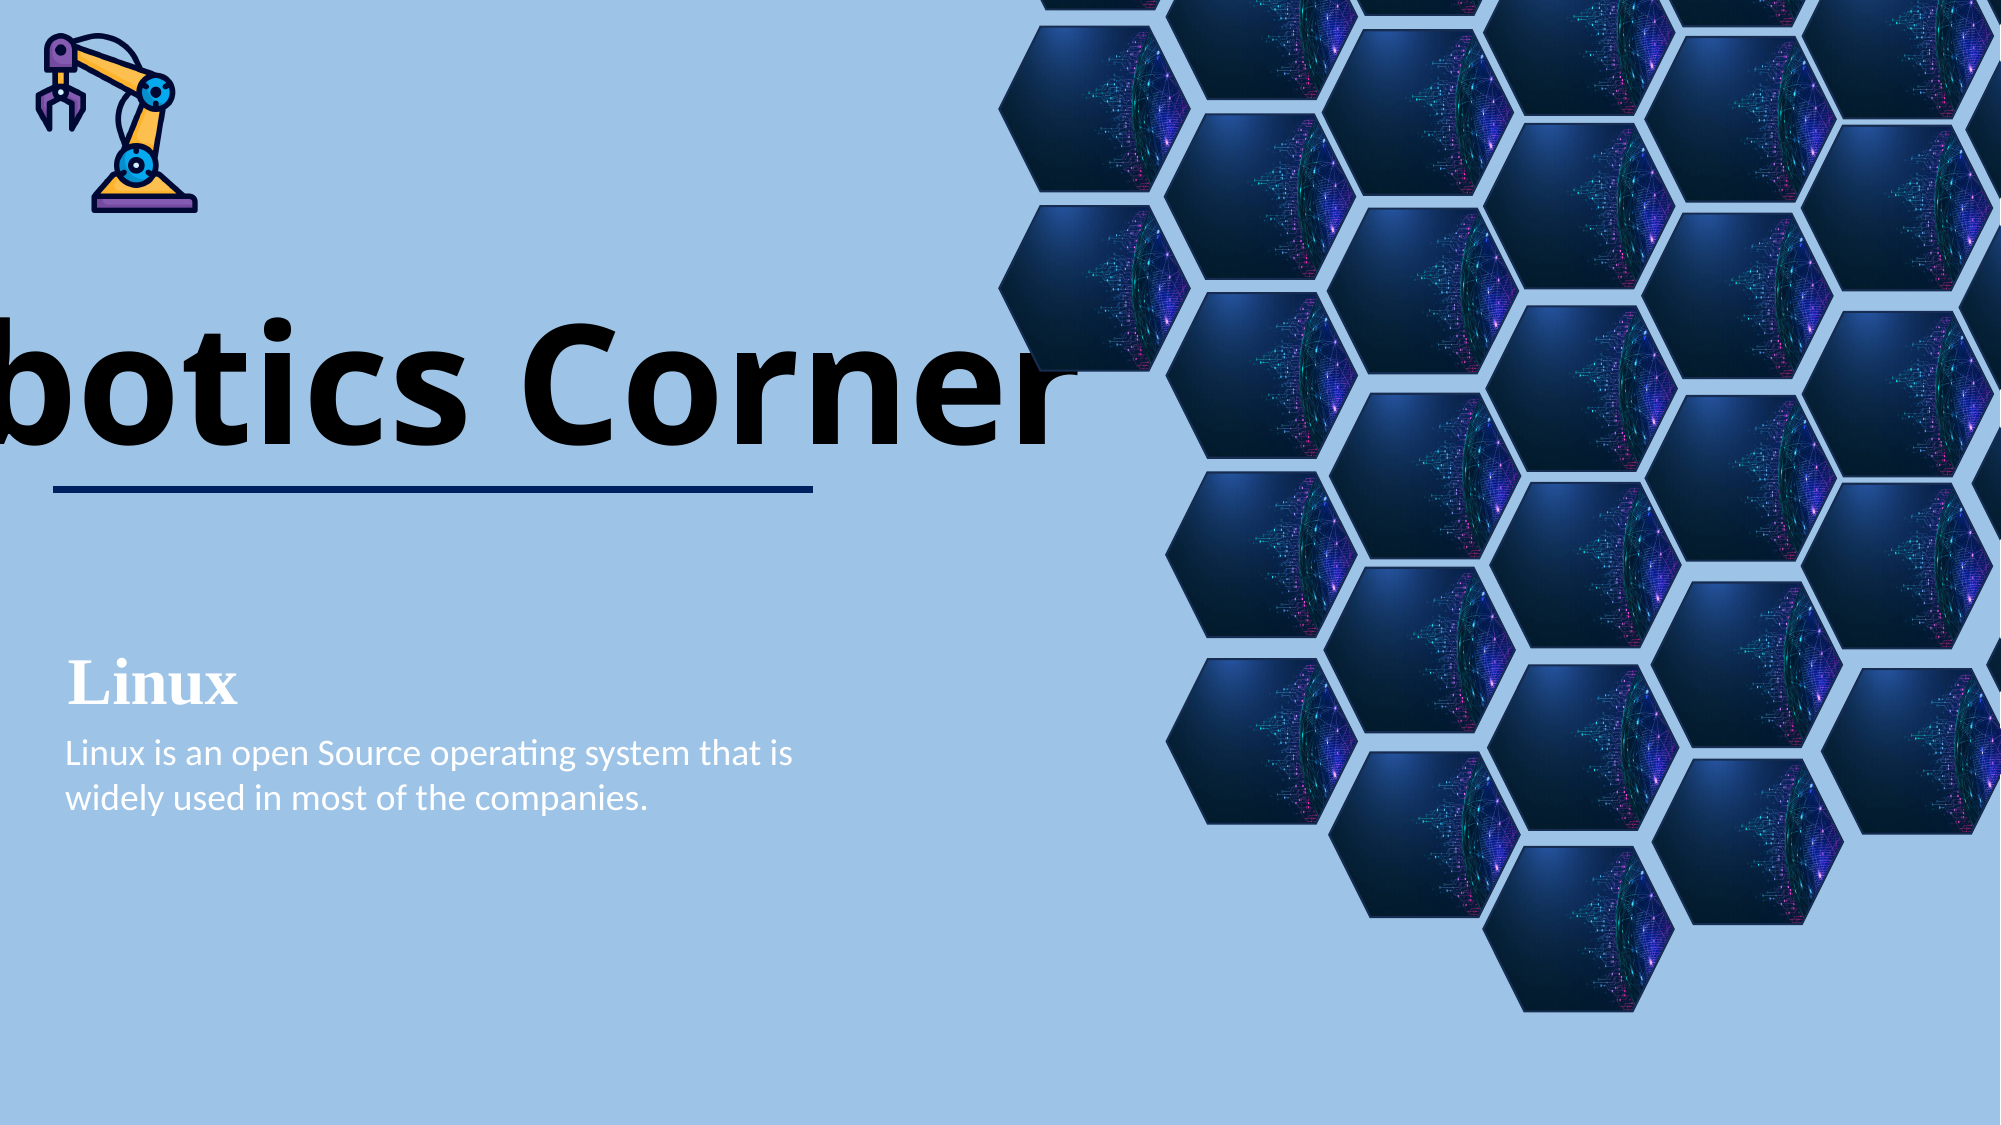

Robotics Corner
Linux
Linux is an open Source operating system that is widely used in most of the companies.